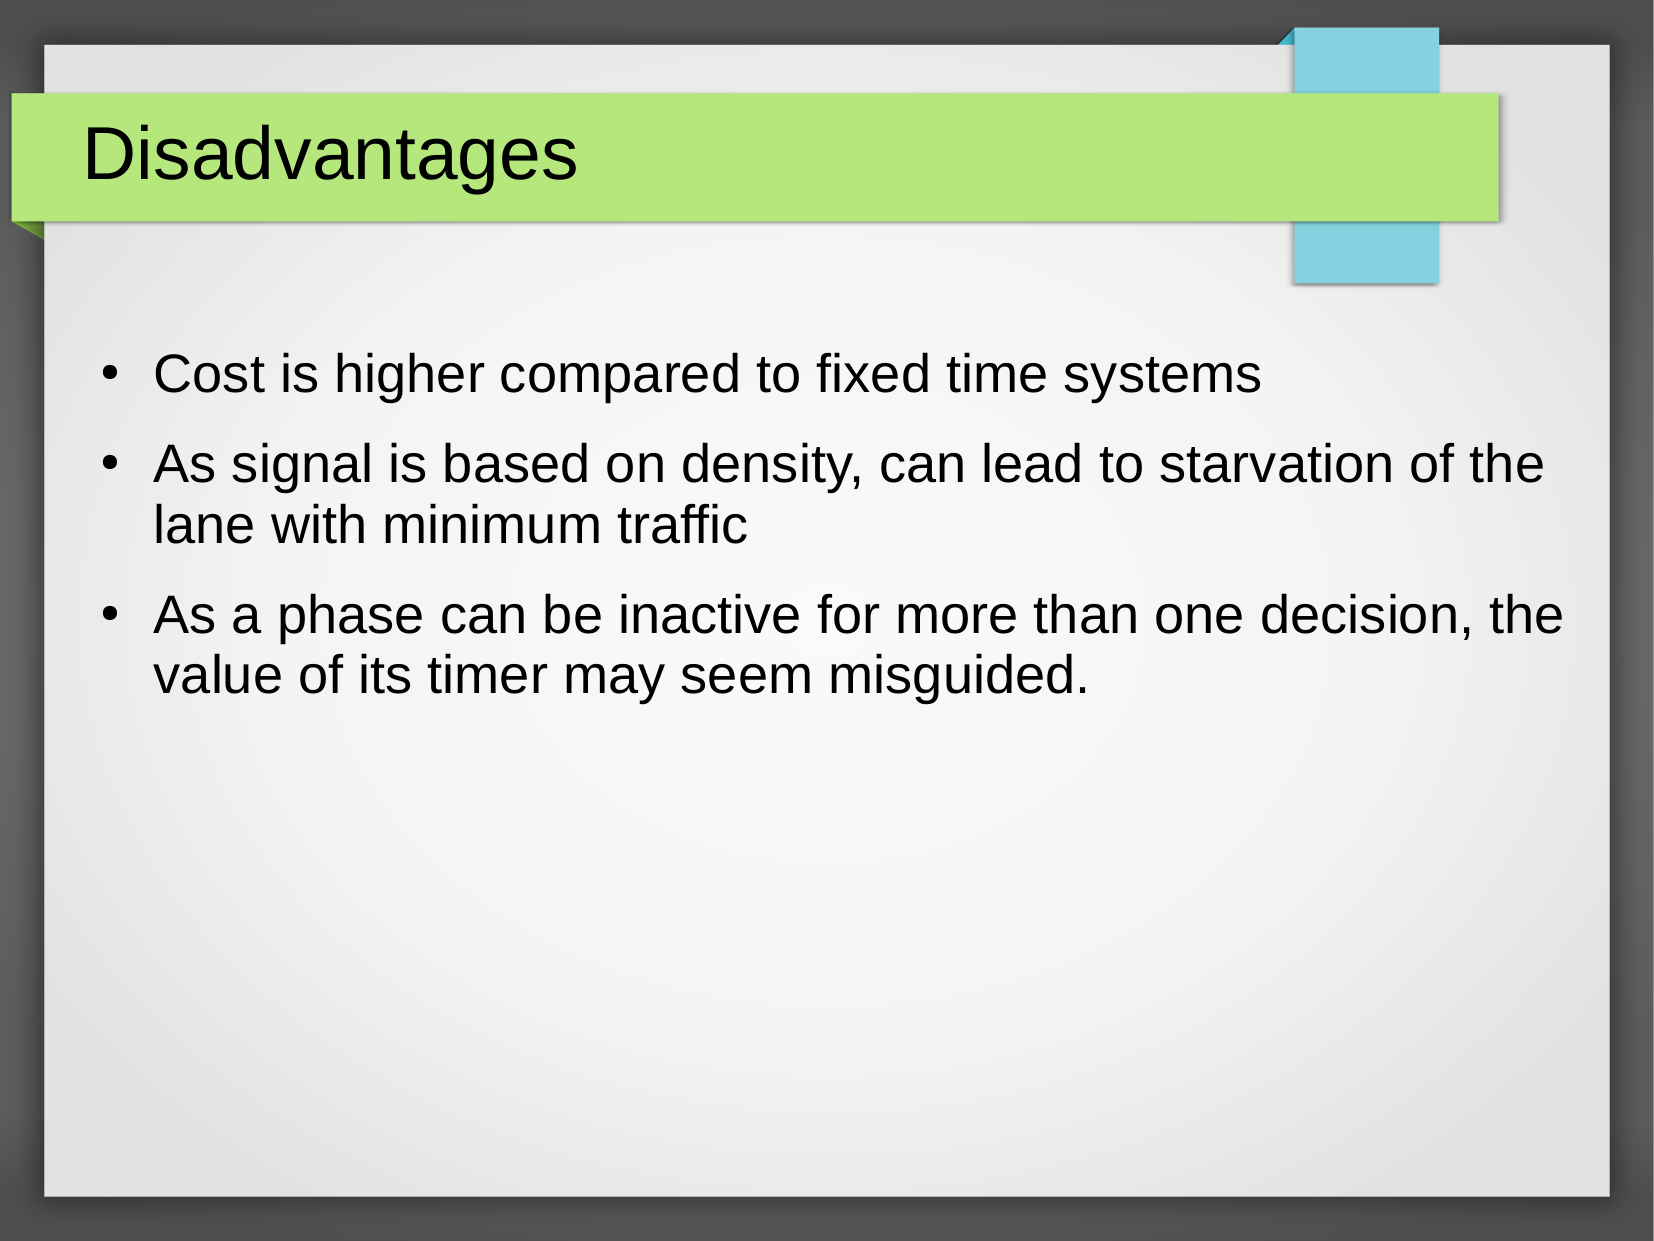

# Disadvantages
Cost is higher compared to fixed time systems
As signal is based on density, can lead to starvation of the lane with minimum traffic
As a phase can be inactive for more than one decision, the value of its timer may seem misguided.